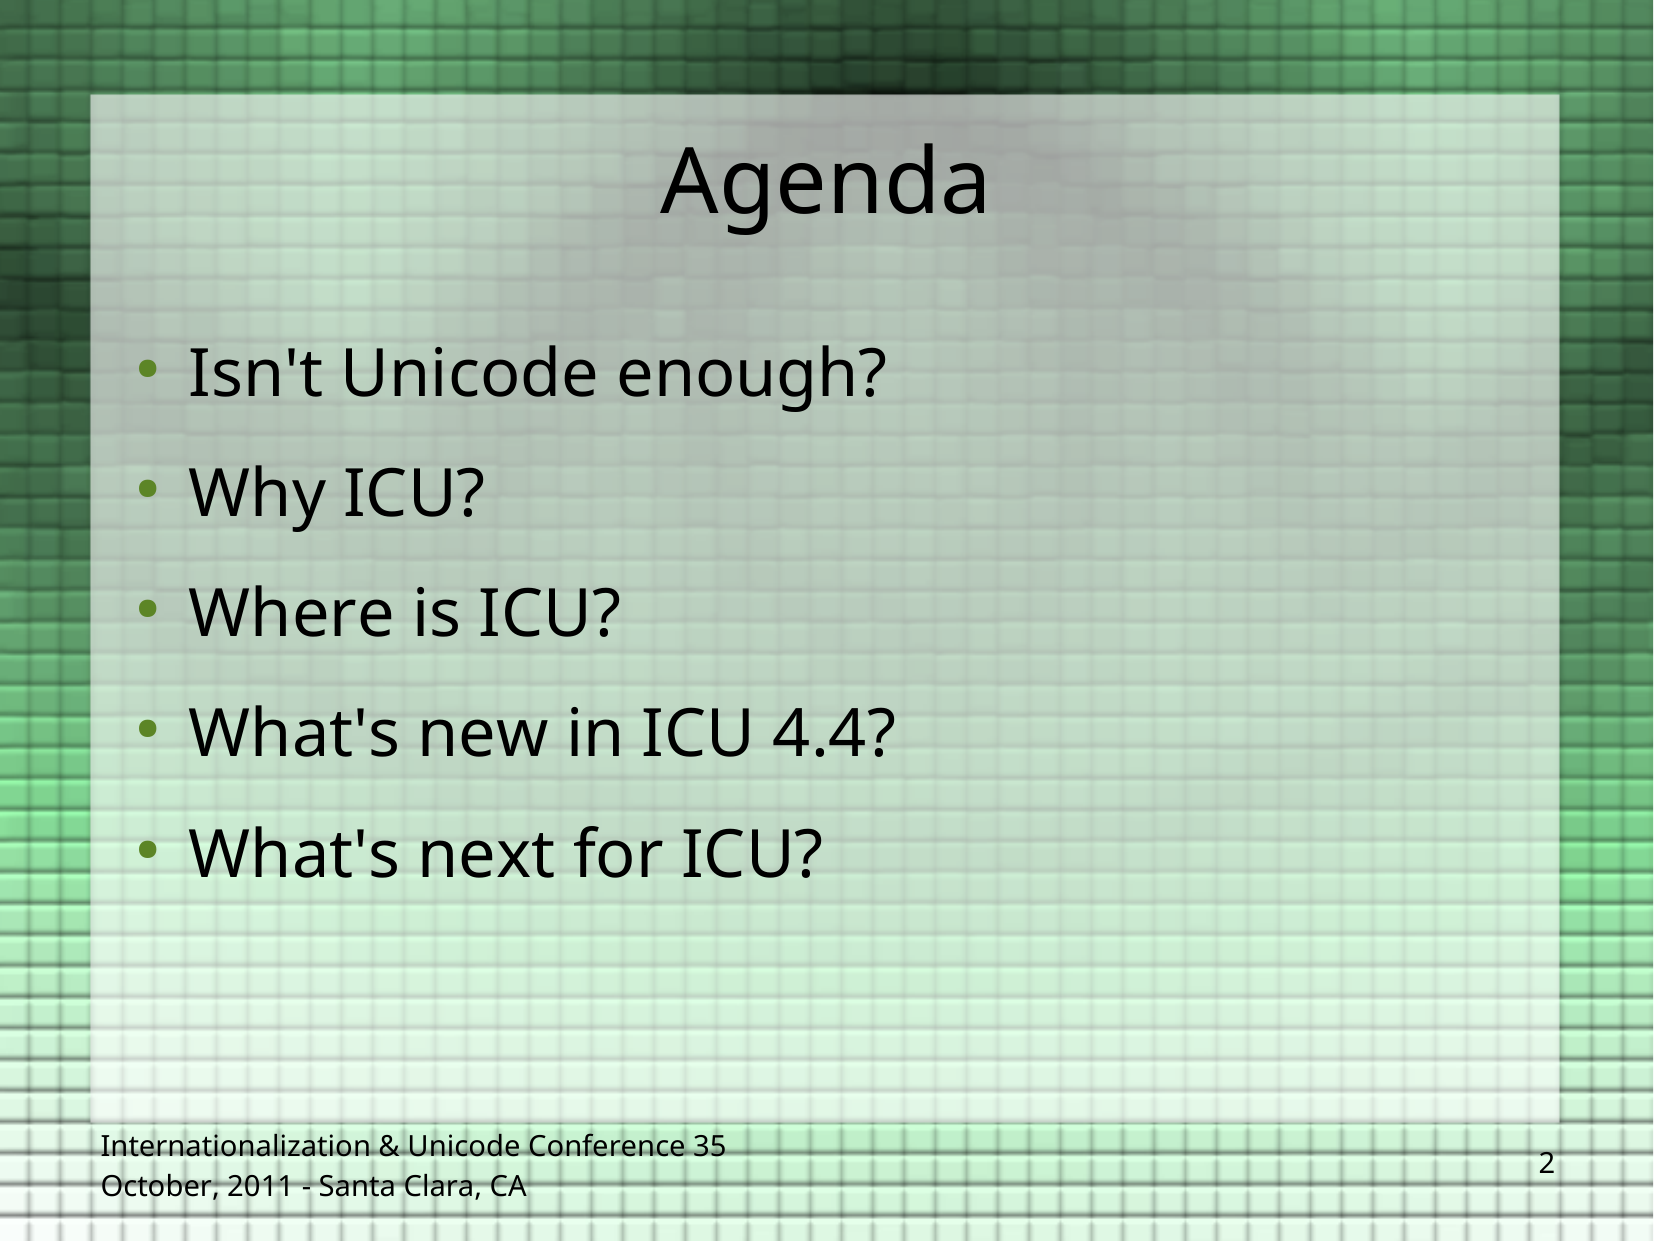

# Agenda
Isn't Unicode enough?
Why ICU?
Where is ICU?
What's new in ICU 4.4?
What's next for ICU?